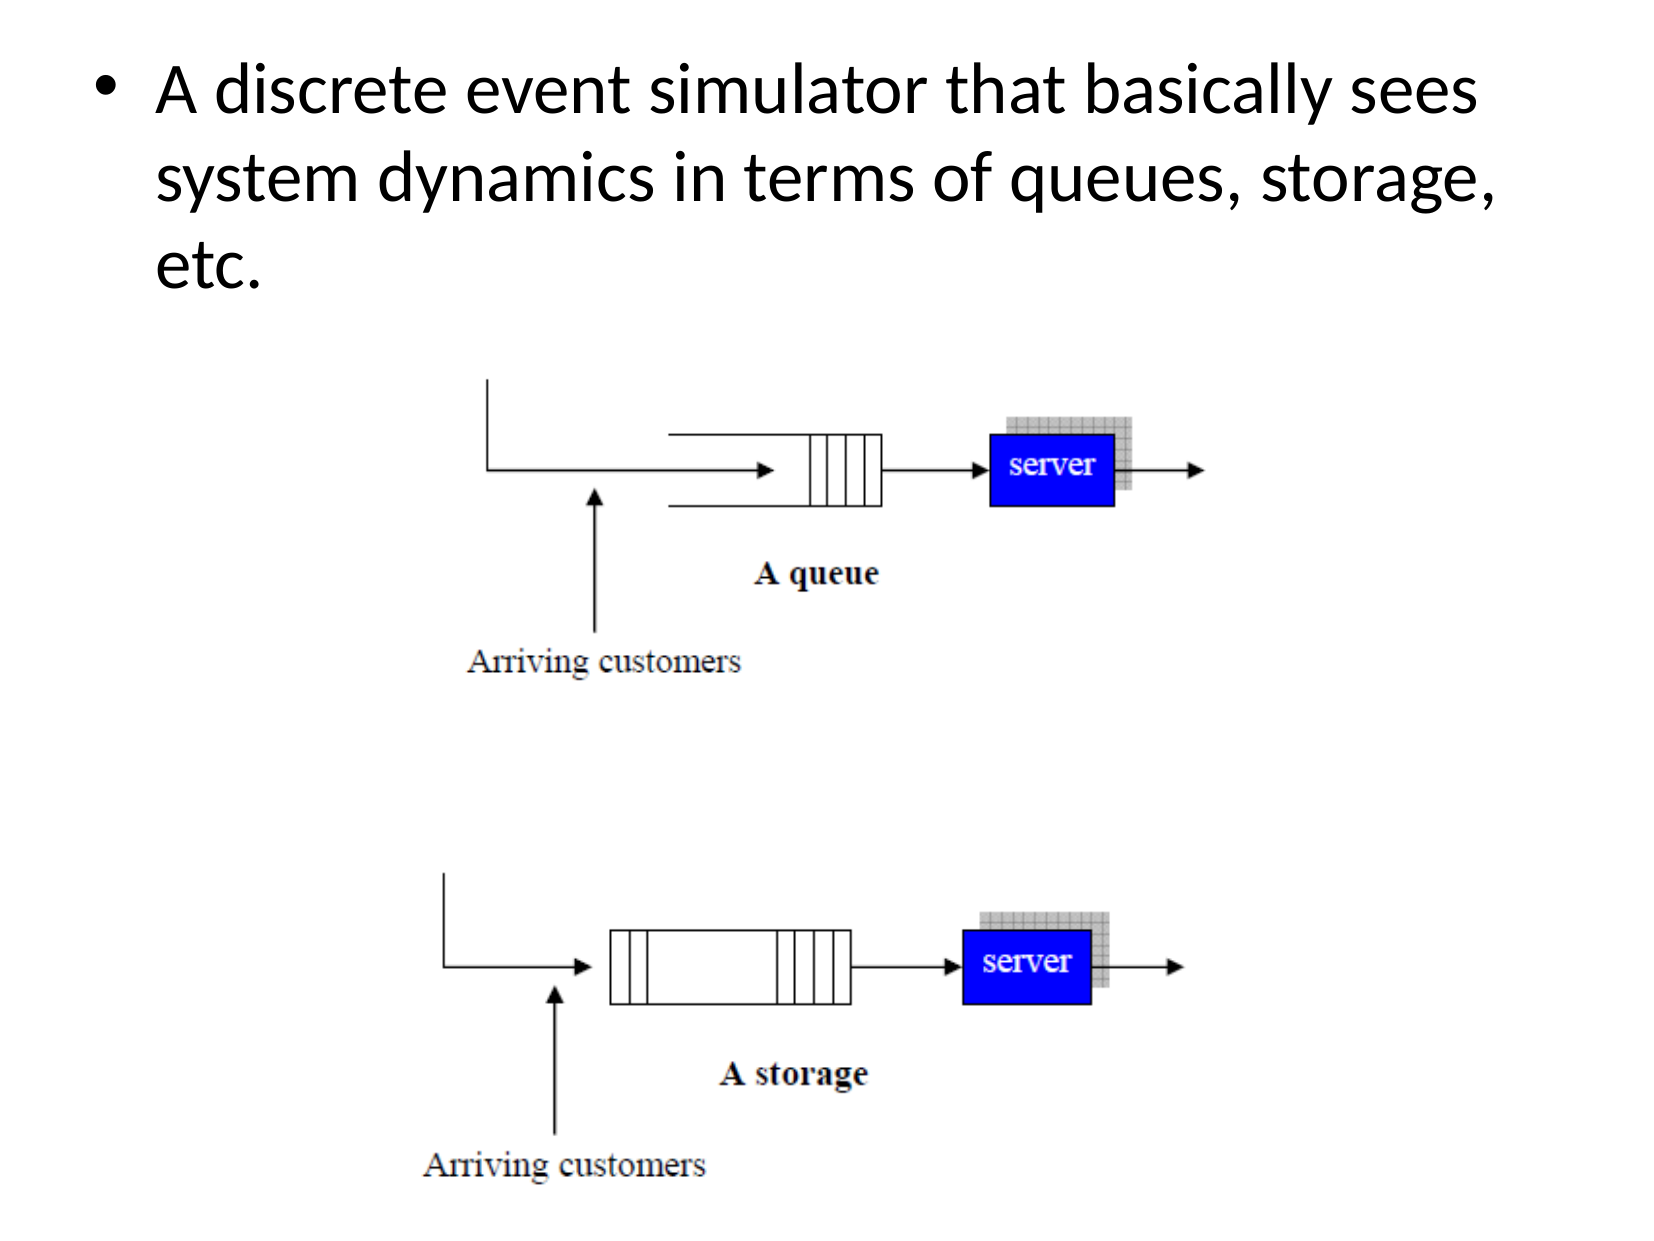

# A discrete event simulator that basically sees system dynamics in terms of queues, storage, etc.